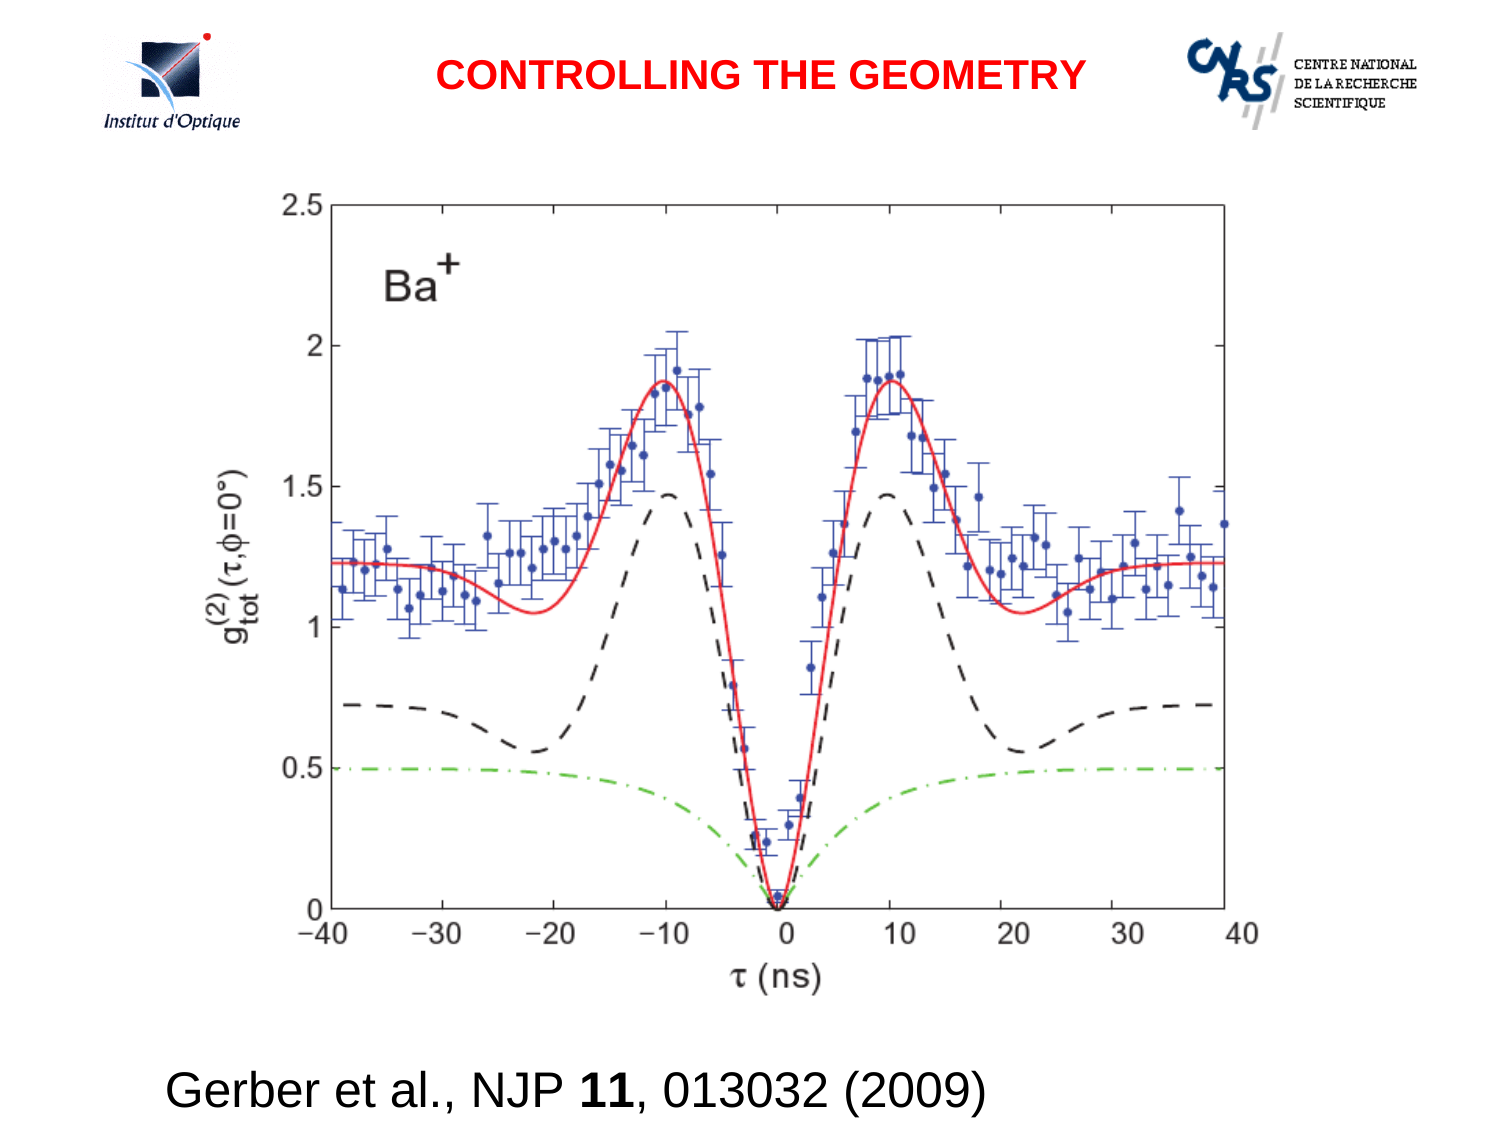

CONTROLLING THE GEOMETRY
Gerber et al., NJP 11, 013032 (2009)